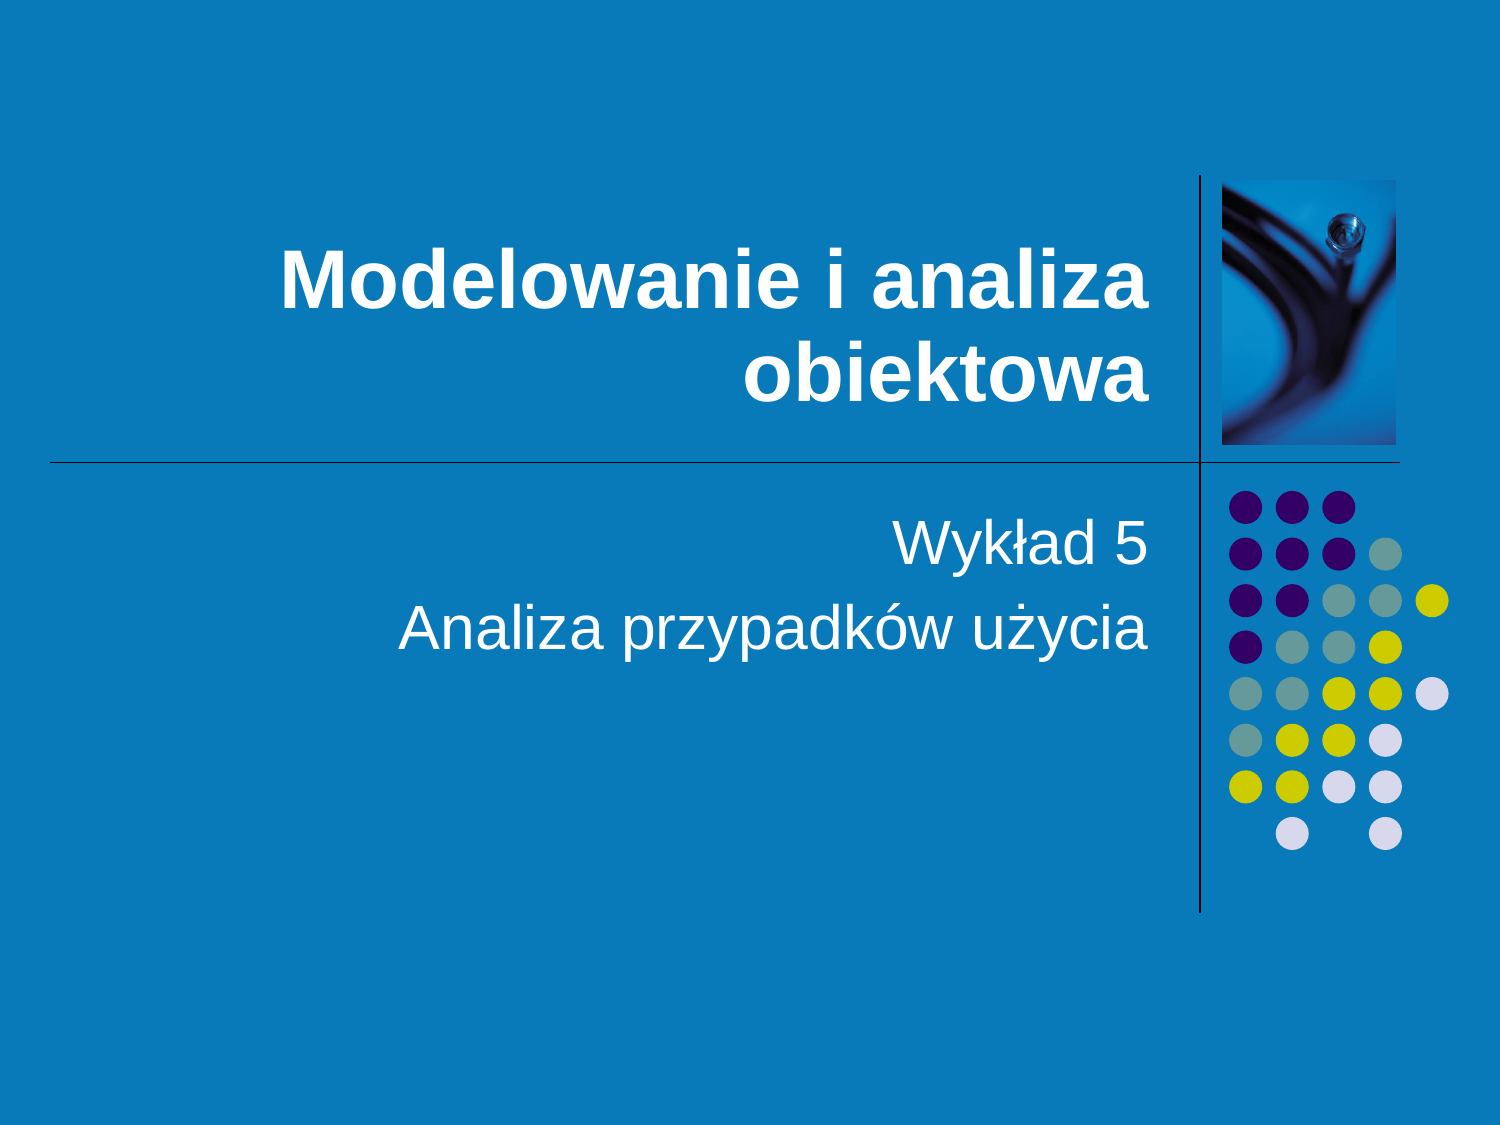

# Modelowanie i analiza obiektowa
Wykład 5
Analiza przypadków użycia